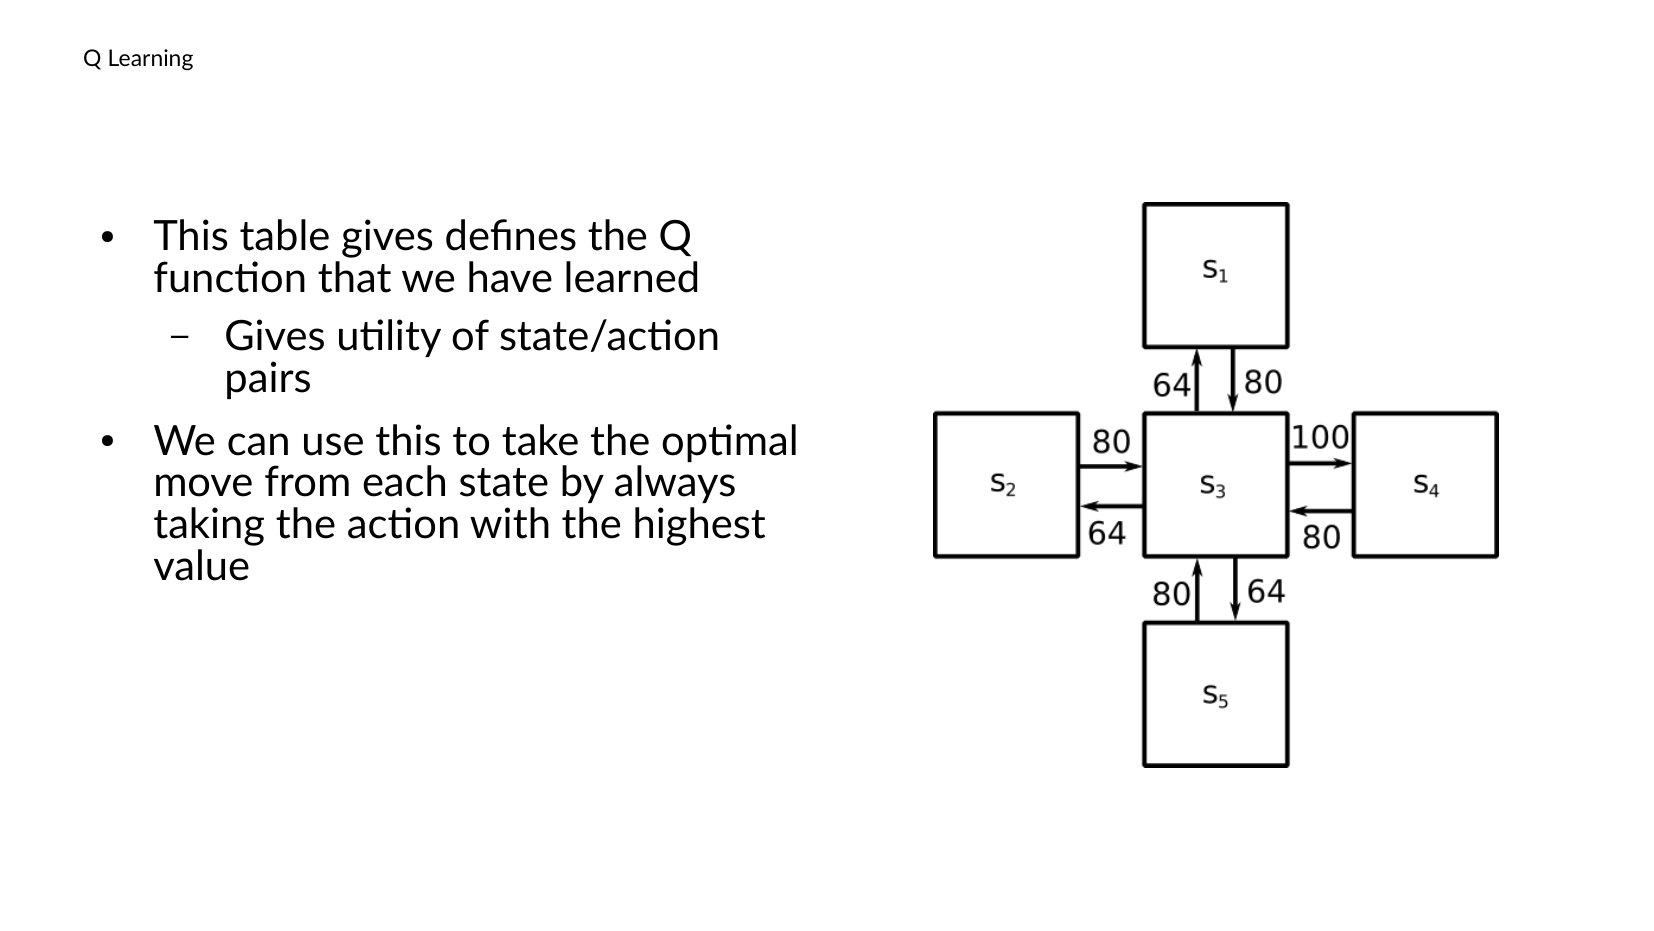

# Q Learning
This table gives defines the Q function that we have learned
Gives utility of state/action pairs
We can use this to take the optimal move from each state by always taking the action with the highest value